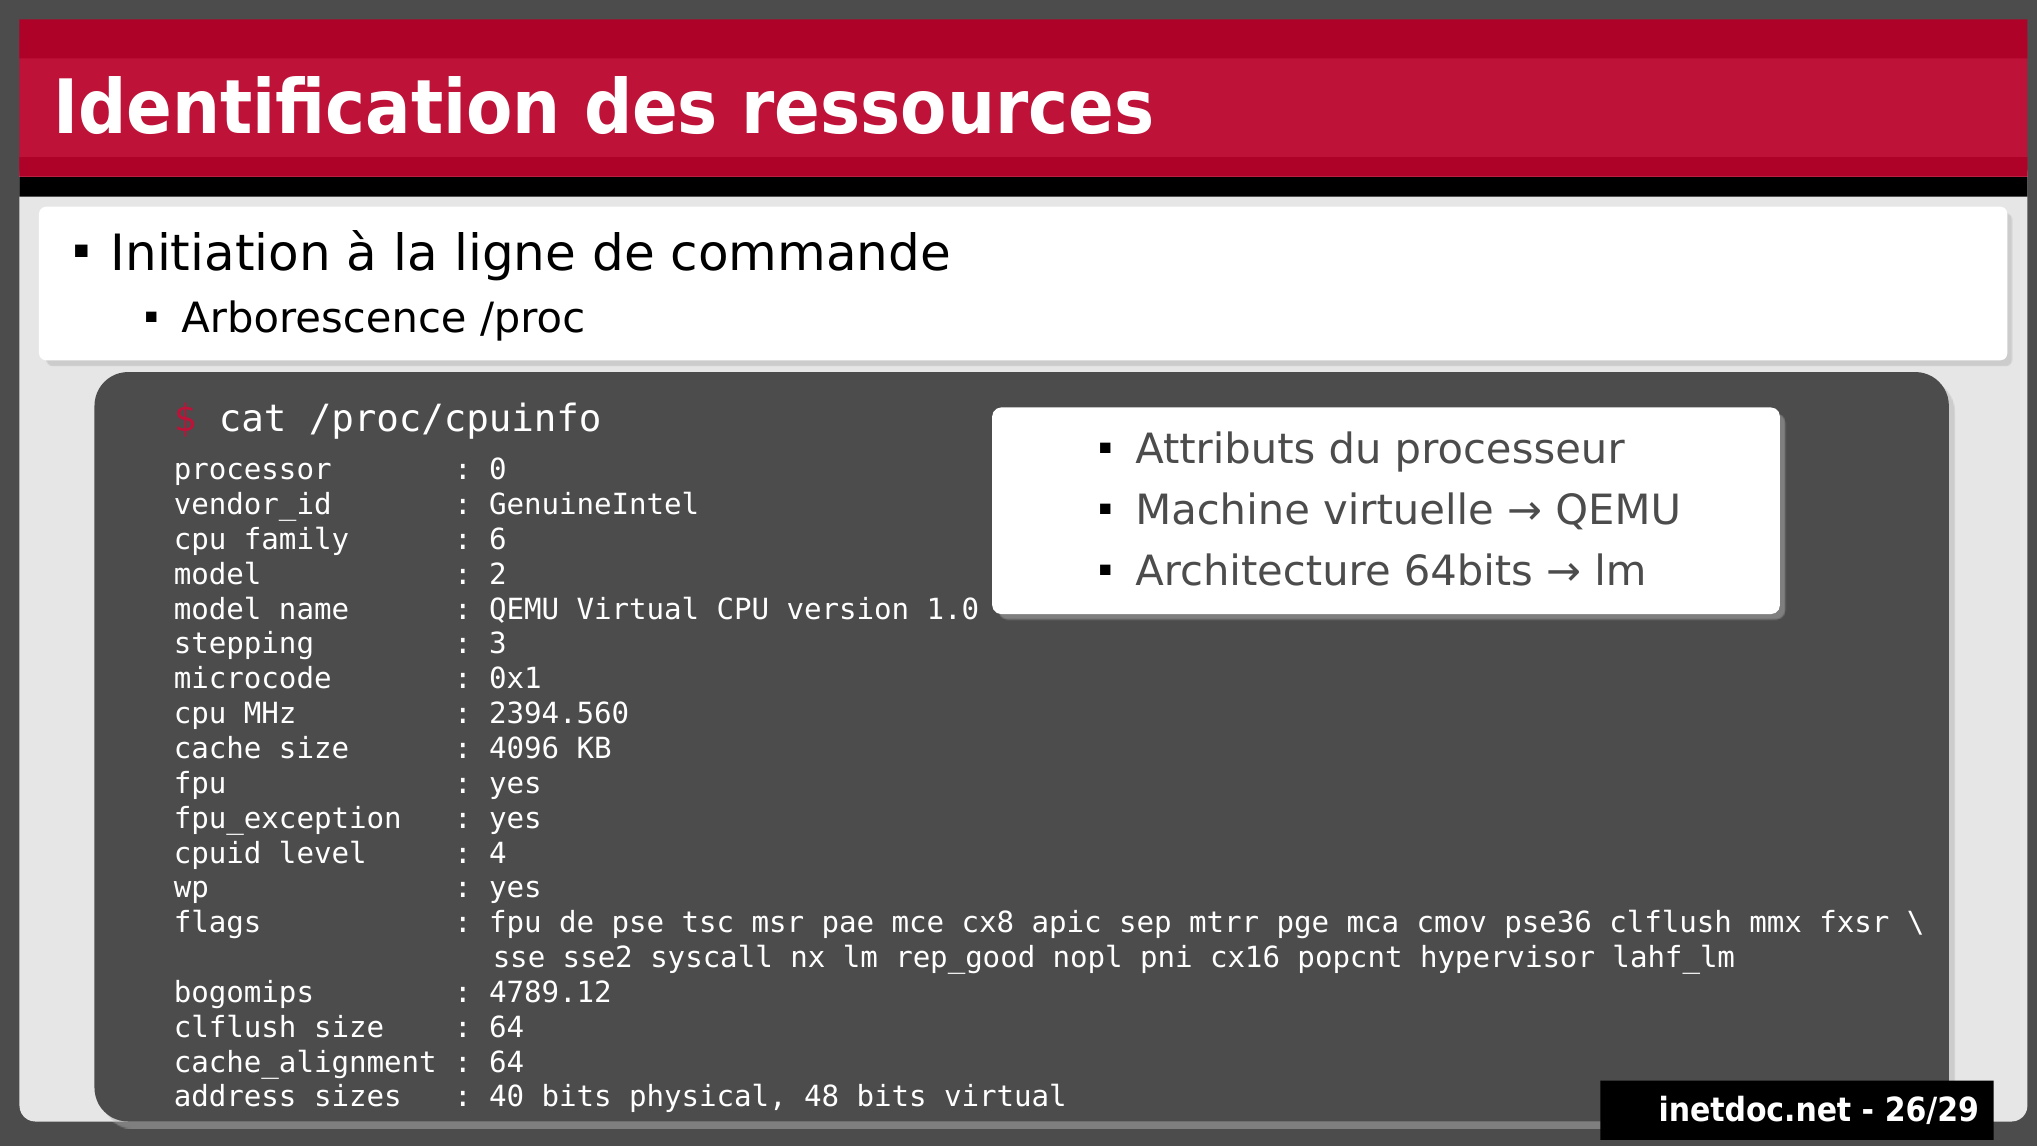

Identification des ressources
Initiation à la ligne de commande
Arborescence /proc
$ cat /proc/cpuinfo
processor : 0
vendor_id : GenuineIntel
cpu family : 6
model : 2
model name : QEMU Virtual CPU version 1.0
stepping : 3
microcode : 0x1
cpu MHz : 2394.560
cache size : 4096 KB
fpu : yes
fpu_exception : yes
cpuid level : 4
wp : yes
flags : fpu de pse tsc msr pae mce cx8 apic sep mtrr pge mca cmov pse36 clflush mmx fxsr \
sse sse2 syscall nx lm rep_good nopl pni cx16 popcnt hypervisor lahf_lm
bogomips : 4789.12
clflush size : 64
cache_alignment : 64
address sizes : 40 bits physical, 48 bits virtual
Attributs du processeur
Machine virtuelle → QEMU
Architecture 64bits → lm
inetdoc.net - /29